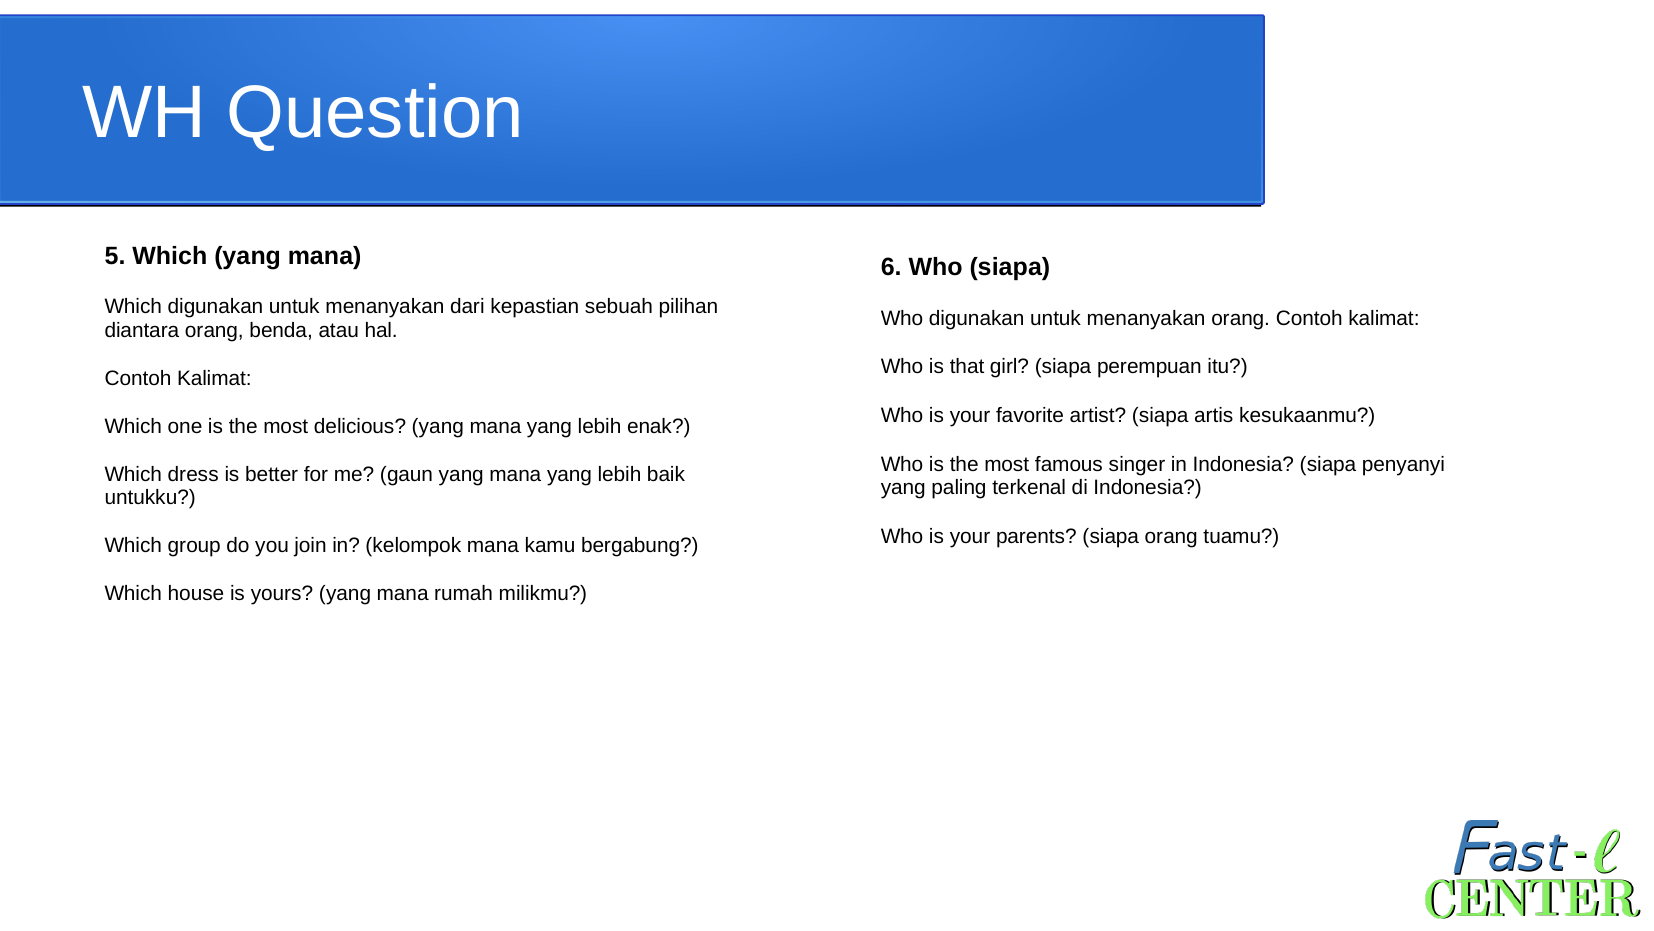

# WH Question
5. Which (yang mana)
Which digunakan untuk menanyakan dari kepastian sebuah pilihan diantara orang, benda, atau hal.
Contoh Kalimat:
Which one is the most delicious? (yang mana yang lebih enak?)
Which dress is better for me? (gaun yang mana yang lebih baik untukku?)
Which group do you join in? (kelompok mana kamu bergabung?)
Which house is yours? (yang mana rumah milikmu?)
6. Who (siapa)
Who digunakan untuk menanyakan orang. Contoh kalimat:
Who is that girl? (siapa perempuan itu?)
Who is your favorite artist? (siapa artis kesukaanmu?)
Who is the most famous singer in Indonesia? (siapa penyanyi yang paling terkenal di Indonesia?)
Who is your parents? (siapa orang tuamu?)